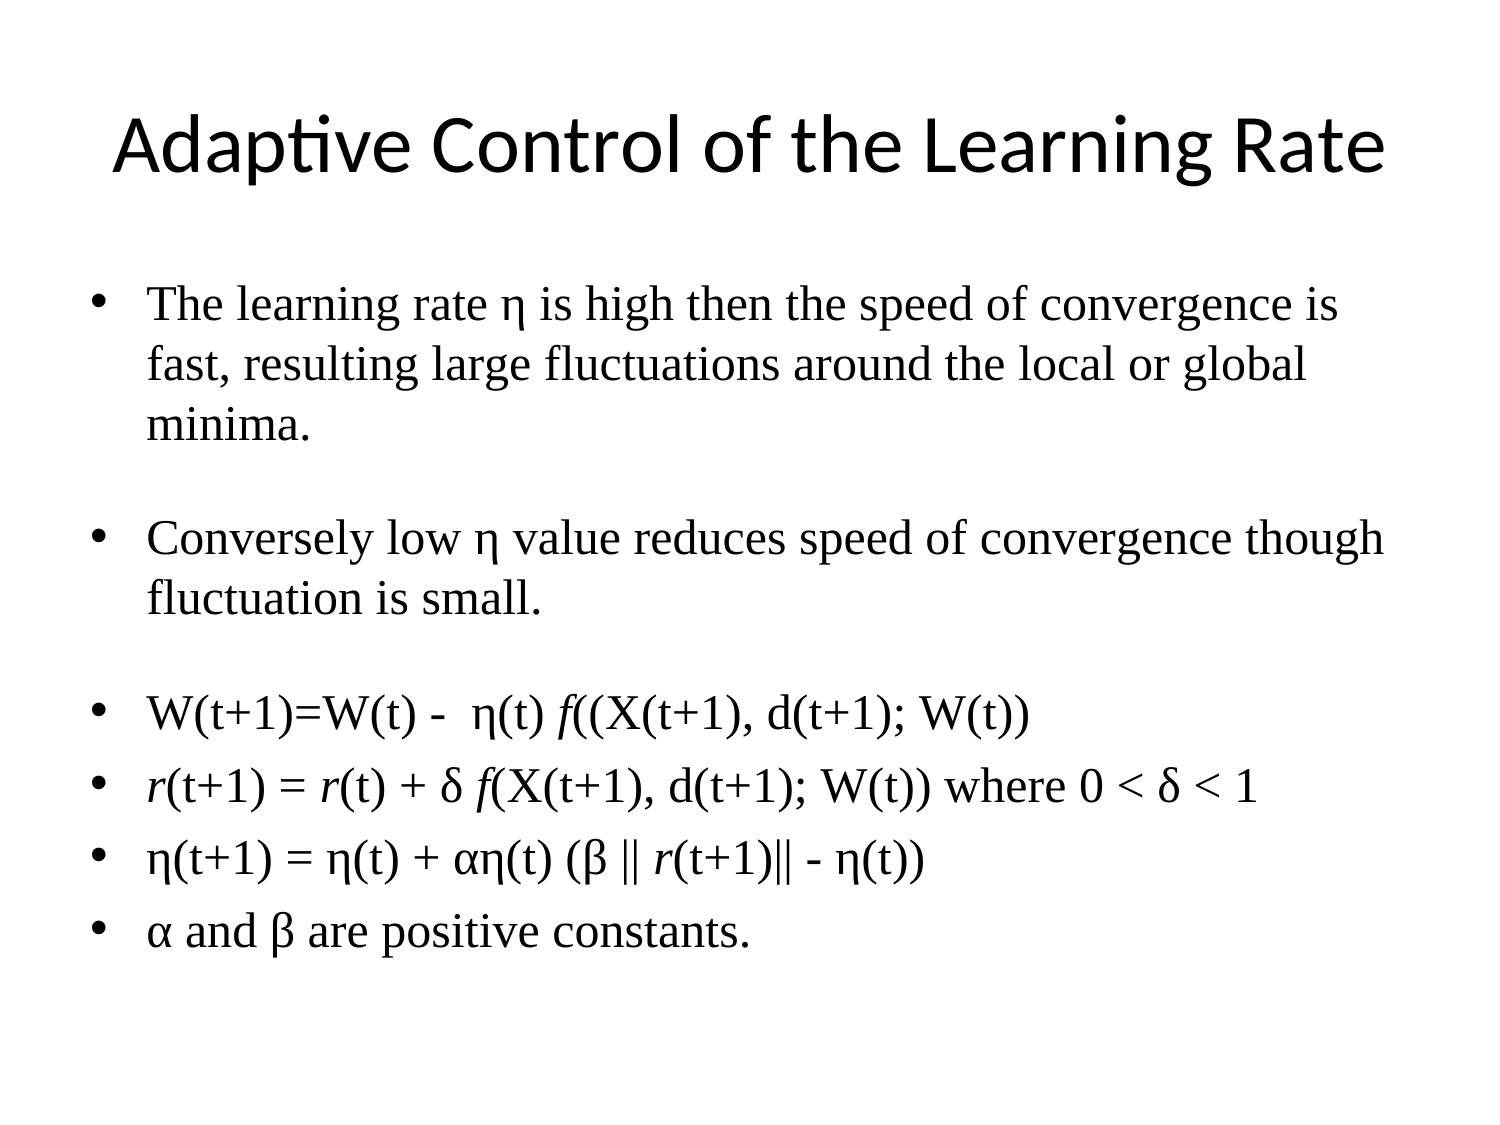

# Adaptive Control of the Learning Rate
The learning rate η is high then the speed of convergence is fast, resulting large fluctuations around the local or global minima.
Conversely low η value reduces speed of convergence though fluctuation is small.
W(t+1)=W(t) - η(t) f((X(t+1), d(t+1); W(t))
r(t+1) = r(t) + δ f(X(t+1), d(t+1); W(t)) where 0 < δ < 1
η(t+1) = η(t) + αη(t) (β || r(t+1)|| - η(t))
α and β are positive constants.